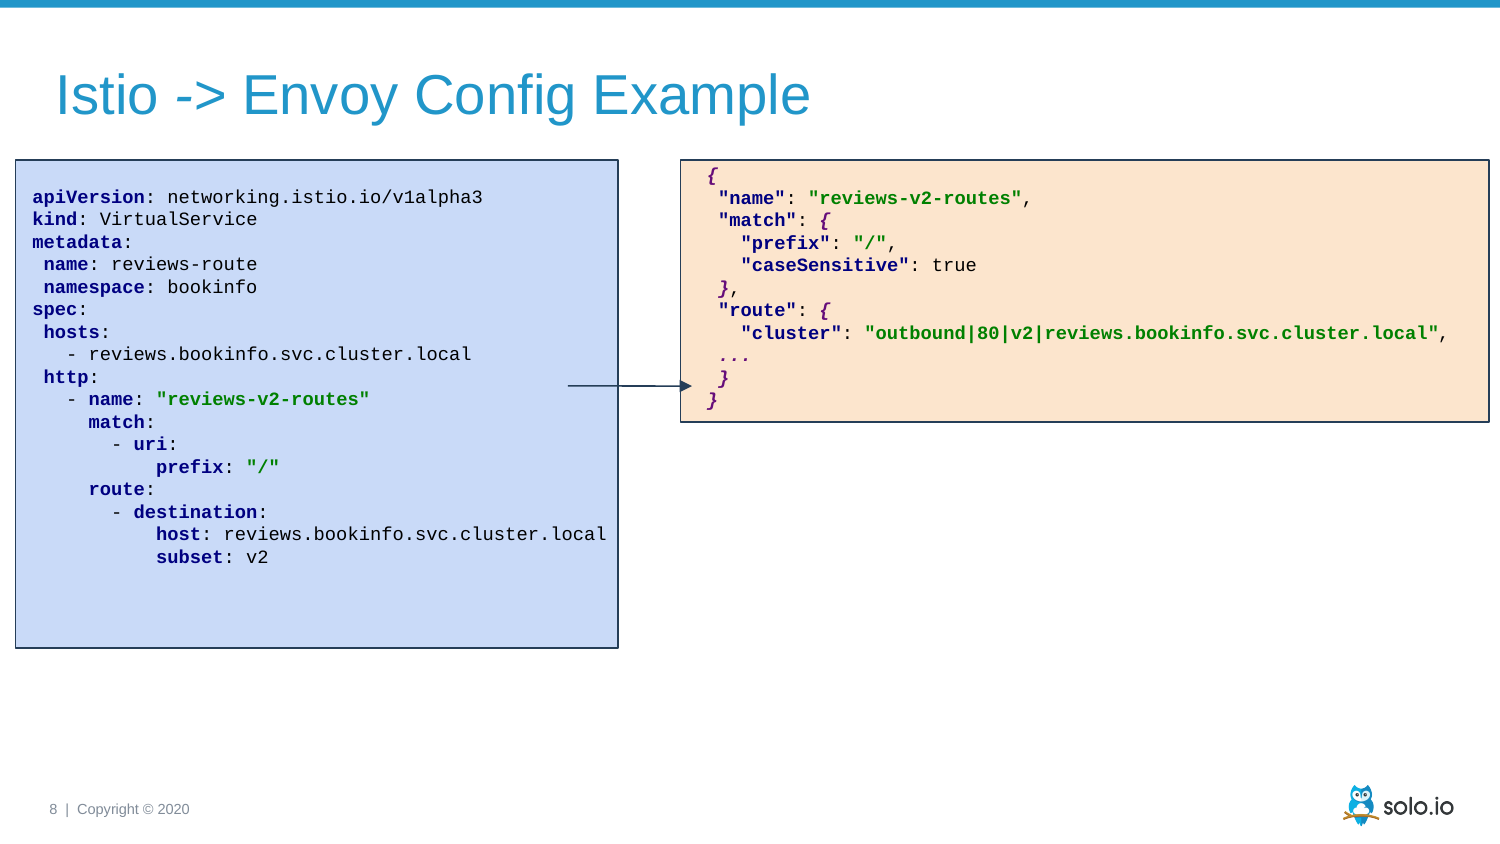

# Istio -> Envoy Config Example
{
 "name": "reviews-v2-routes",
 "match": {
 "prefix": "/",
 "caseSensitive": true
 },
 "route": {
 "cluster": "outbound|80|v2|reviews.bookinfo.svc.cluster.local",
 ...
 }
}
apiVersion: networking.istio.io/v1alpha3
kind: VirtualService
metadata:
 name: reviews-route
 namespace: bookinfo
spec:
 hosts:
 - reviews.bookinfo.svc.cluster.local
 http:
 - name: "reviews-v2-routes"
 match:
 - uri:
 prefix: "/"
 route:
 - destination:
 host: reviews.bookinfo.svc.cluster.local
 subset: v2